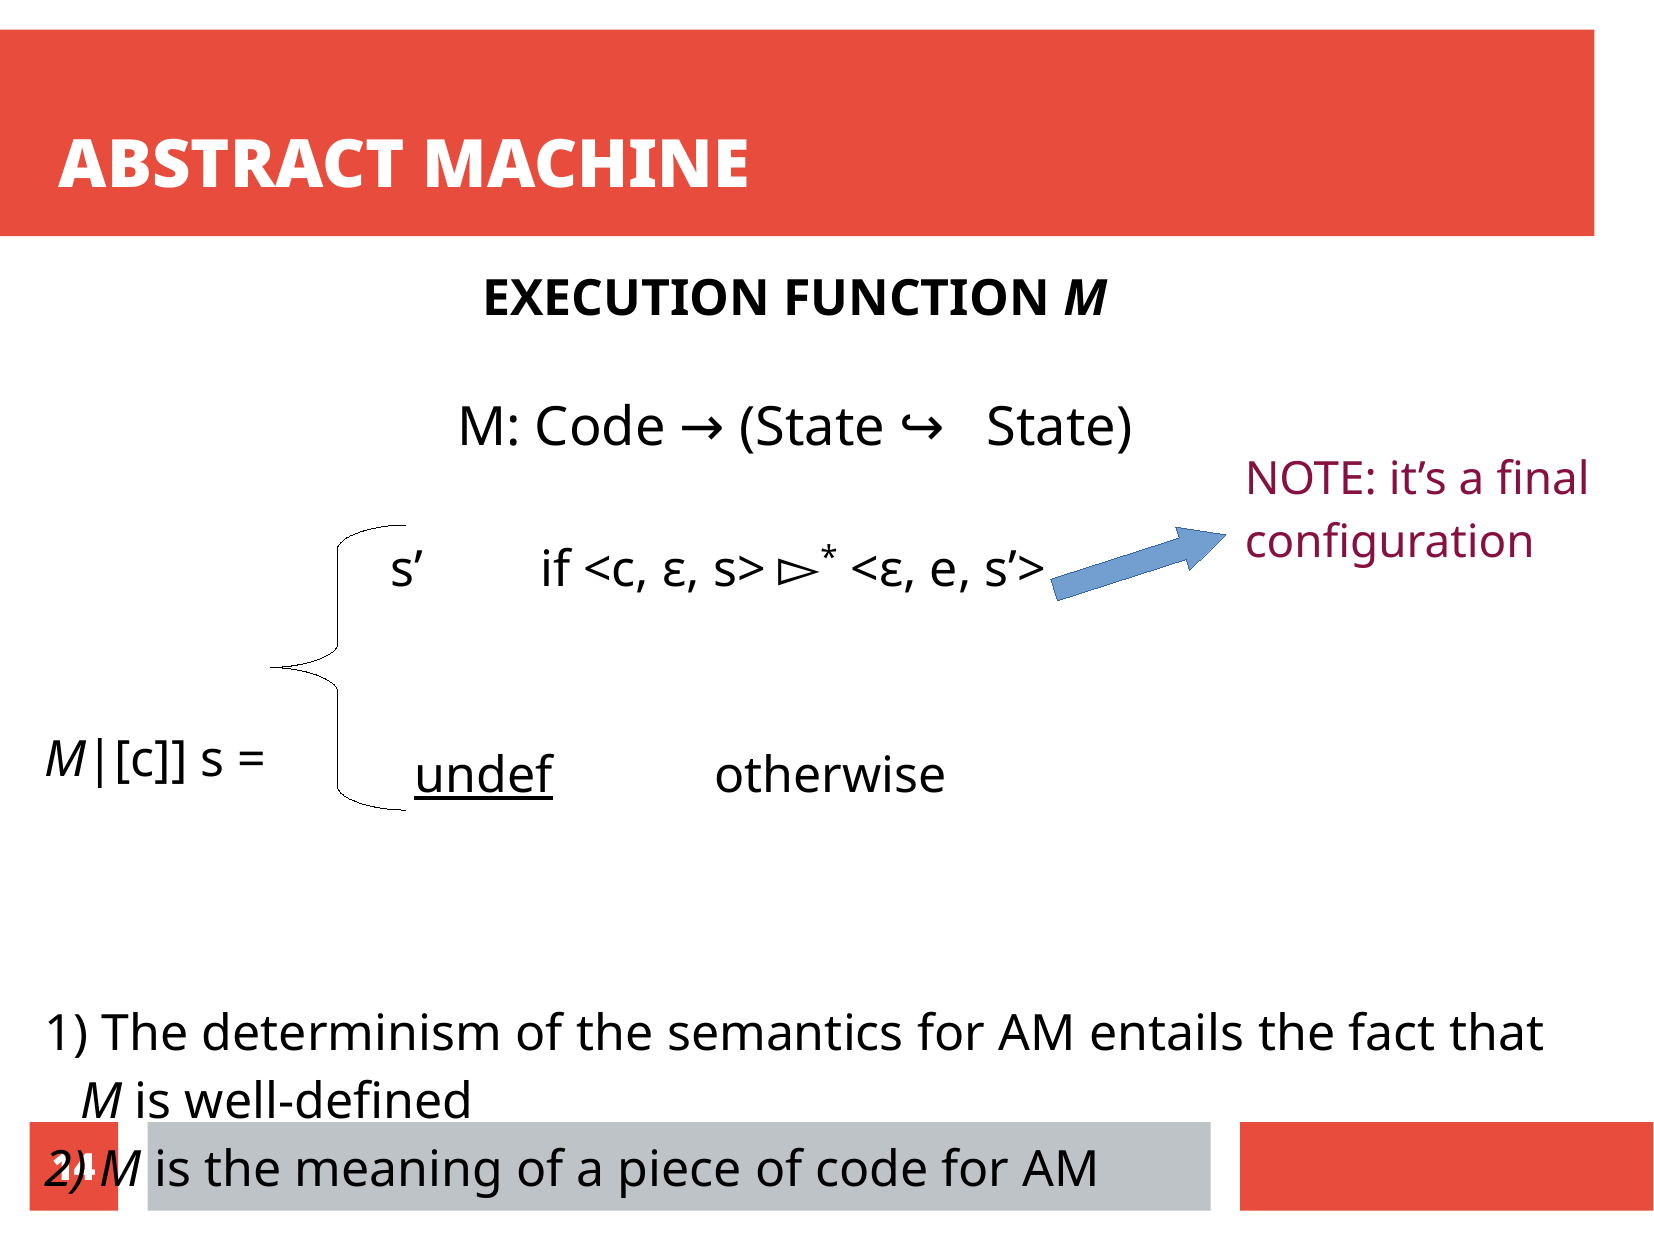

# ABSTRACT MACHINE
EXECUTION FUNCTION M
M: Code → (State ↪ State)
M|[c]] s =
 The determinism of the semantics for AM entails the fact that M is well-defined
 M is the meaning of a piece of code for AM
NOTE: it’s a final
configuration
									s’		if <c, ε, s> ▻* <ε, e, s’>
								undef			otherwise
14